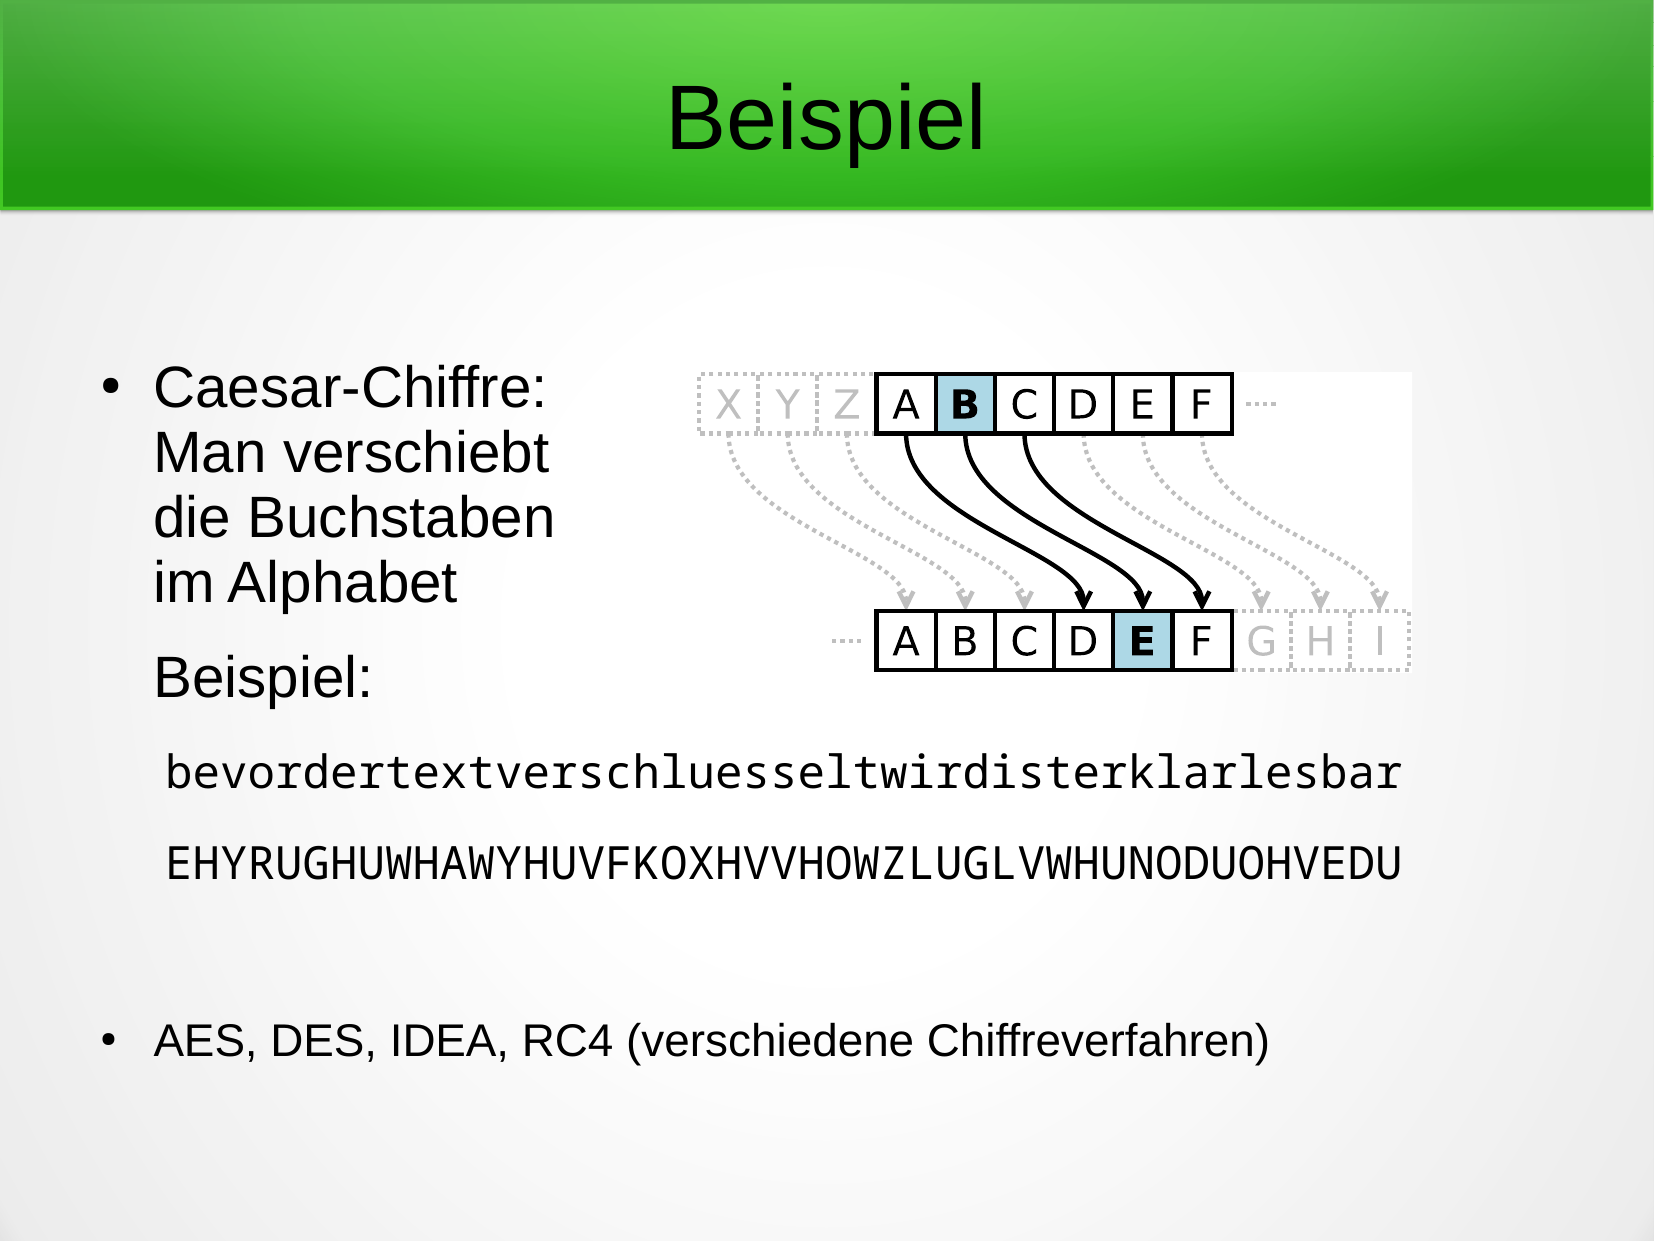

Beispiel
# Caesar-Chiffre: Man verschiebt die Buchstaben im Alphabet
Beispiel:
 bevordertextverschluesseltwirdisterklarlesbar
 EHYRUGHUWHAWYHUVFKOXHVVHOWZLUGLVWHUNODUOHVEDU
AES, DES, IDEA, RC4 (verschiedene Chiffreverfahren)